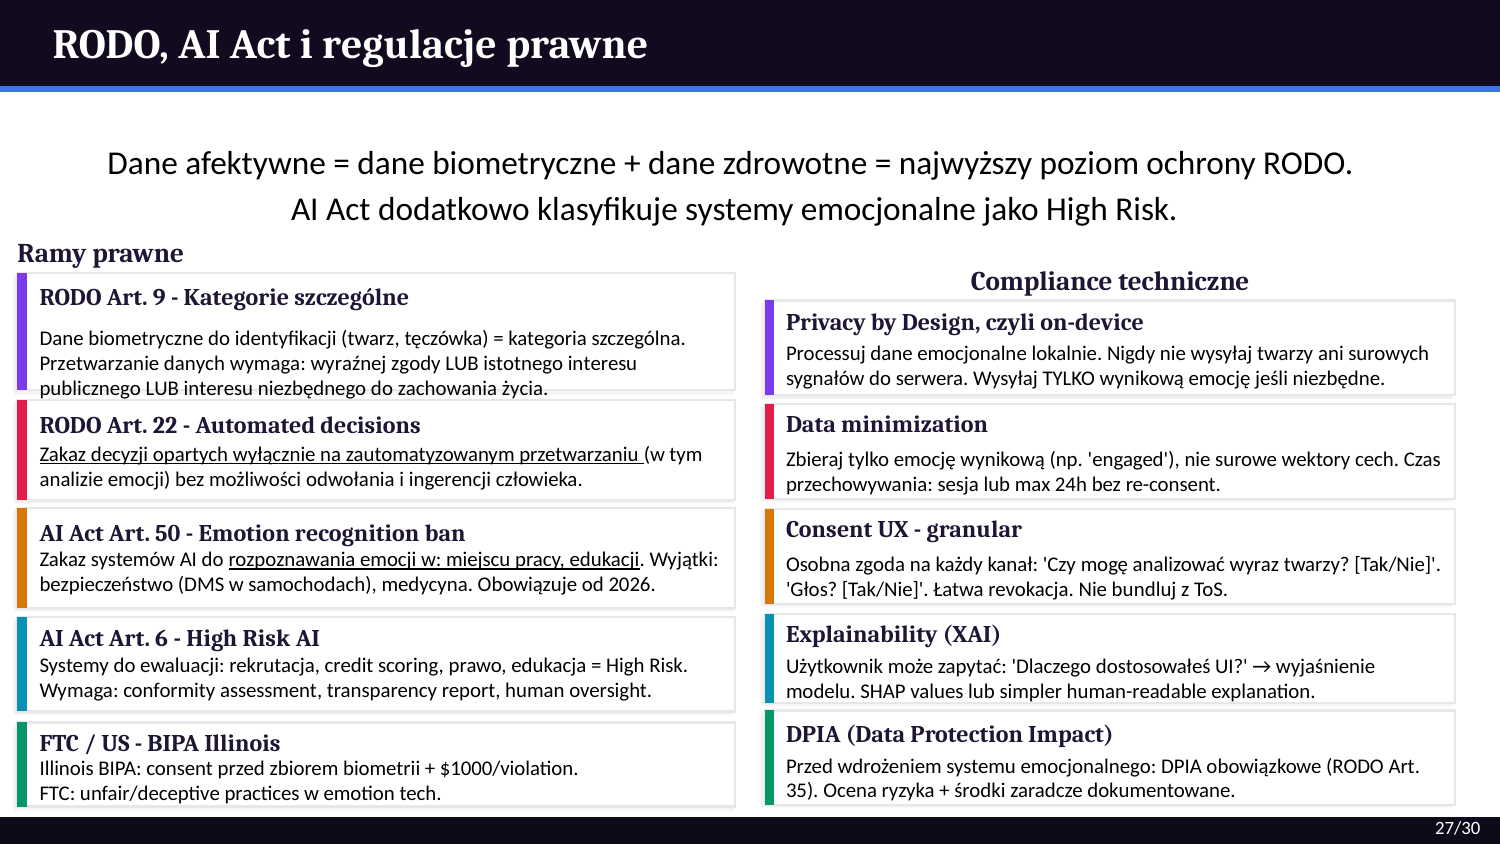

RODO, AI Act i regulacje prawne
Dane afektywne = dane biometryczne + dane zdrowotne = najwyższy poziom ochrony RODO.
AI Act dodatkowo klasyfikuje systemy emocjonalne jako High Risk.
Ramy prawne
Compliance techniczne
RODO Art. 9 - Kategorie szczególne
Dane biometryczne do identyfikacji (twarz, tęczówka) = kategoria szczególna. Przetwarzanie danych wymaga: wyraźnej zgody LUB istotnego interesu publicznego LUB interesu niezbędnego do zachowania życia.
Privacy by Design, czyli on-device
Processuj dane emocjonalne lokalnie. Nigdy nie wysyłaj twarzy ani surowych sygnałów do serwera. Wysyłaj TYLKO wynikową emocję jeśli niezbędne.
RODO Art. 22 - Automated decisions
Zakaz decyzji opartych wyłącznie na zautomatyzowanym przetwarzaniu (w tym analizie emocji) bez możliwości odwołania i ingerencji człowieka.
Data minimization
Zbieraj tylko emocję wynikową (np. 'engaged'), nie surowe wektory cech. Czas przechowywania: sesja lub max 24h bez re-consent.
AI Act Art. 50 - Emotion recognition ban
Zakaz systemów AI do rozpoznawania emocji w: miejscu pracy, edukacji. Wyjątki: bezpieczeństwo (DMS w samochodach), medycyna. Obowiązuje od 2026.
Consent UX - granular
Osobna zgoda na każdy kanał: 'Czy mogę analizować wyraz twarzy? [Tak/Nie]'. 'Głos? [Tak/Nie]'. Łatwa revokacja. Nie bundluj z ToS.
Explainability (XAI)
Użytkownik może zapytać: 'Dlaczego dostosowałeś UI?' → wyjaśnienie modelu. SHAP values lub simpler human-readable explanation.
AI Act Art. 6 - High Risk AI
Systemy do ewaluacji: rekrutacja, credit scoring, prawo, edukacja = High Risk. Wymaga: conformity assessment, transparency report, human oversight.
DPIA (Data Protection Impact)
Przed wdrożeniem systemu emocjonalnego: DPIA obowiązkowe (RODO Art. 35). Ocena ryzyka + środki zaradcze dokumentowane.
FTC / US - BIPA Illinois
Illinois BIPA: consent przed zbiorem biometrii + $1000/violation.
FTC: unfair/deceptive practices w emotion tech.